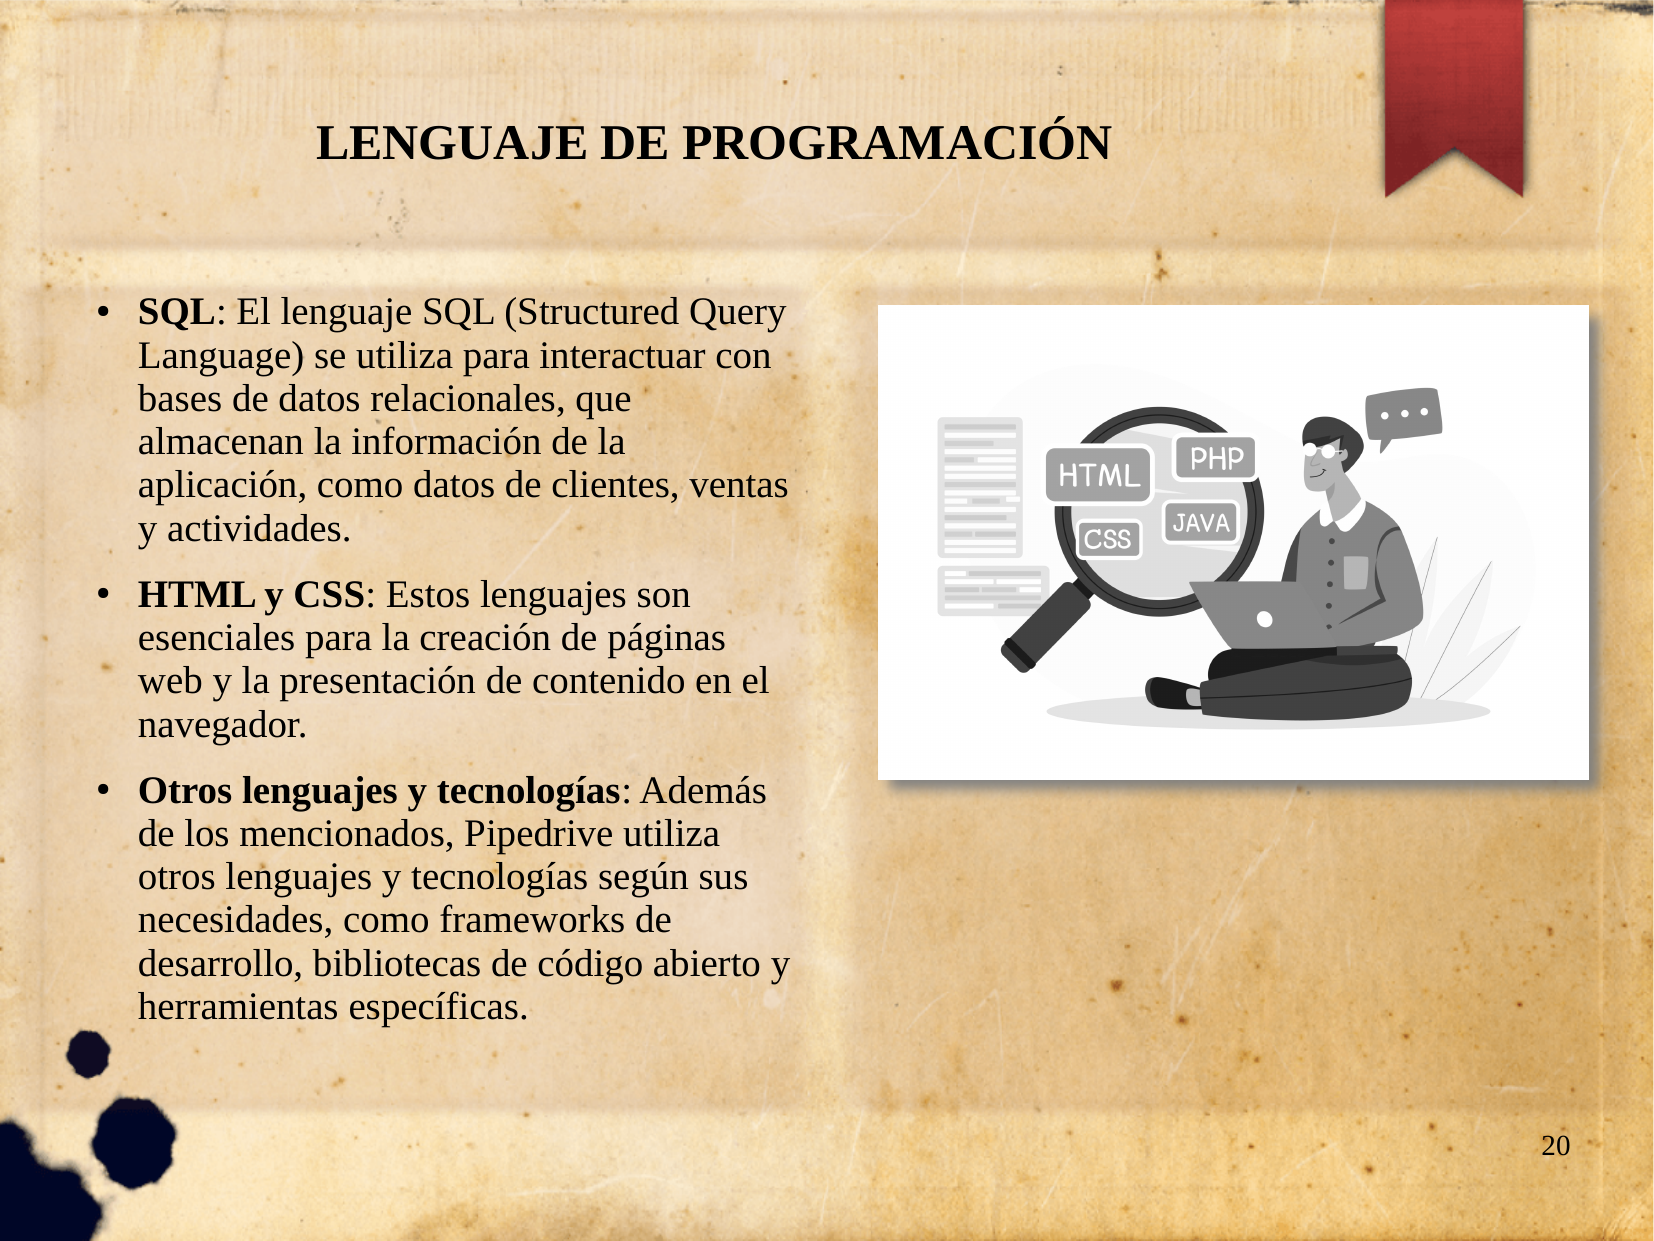

# LENGUAJE DE PROGRAMACIÓN
SQL: El lenguaje SQL (Structured Query Language) se utiliza para interactuar con bases de datos relacionales, que almacenan la información de la aplicación, como datos de clientes, ventas y actividades.
HTML y CSS: Estos lenguajes son esenciales para la creación de páginas web y la presentación de contenido en el navegador.
Otros lenguajes y tecnologías: Además de los mencionados, Pipedrive utiliza otros lenguajes y tecnologías según sus necesidades, como frameworks de desarrollo, bibliotecas de código abierto y herramientas específicas.
20